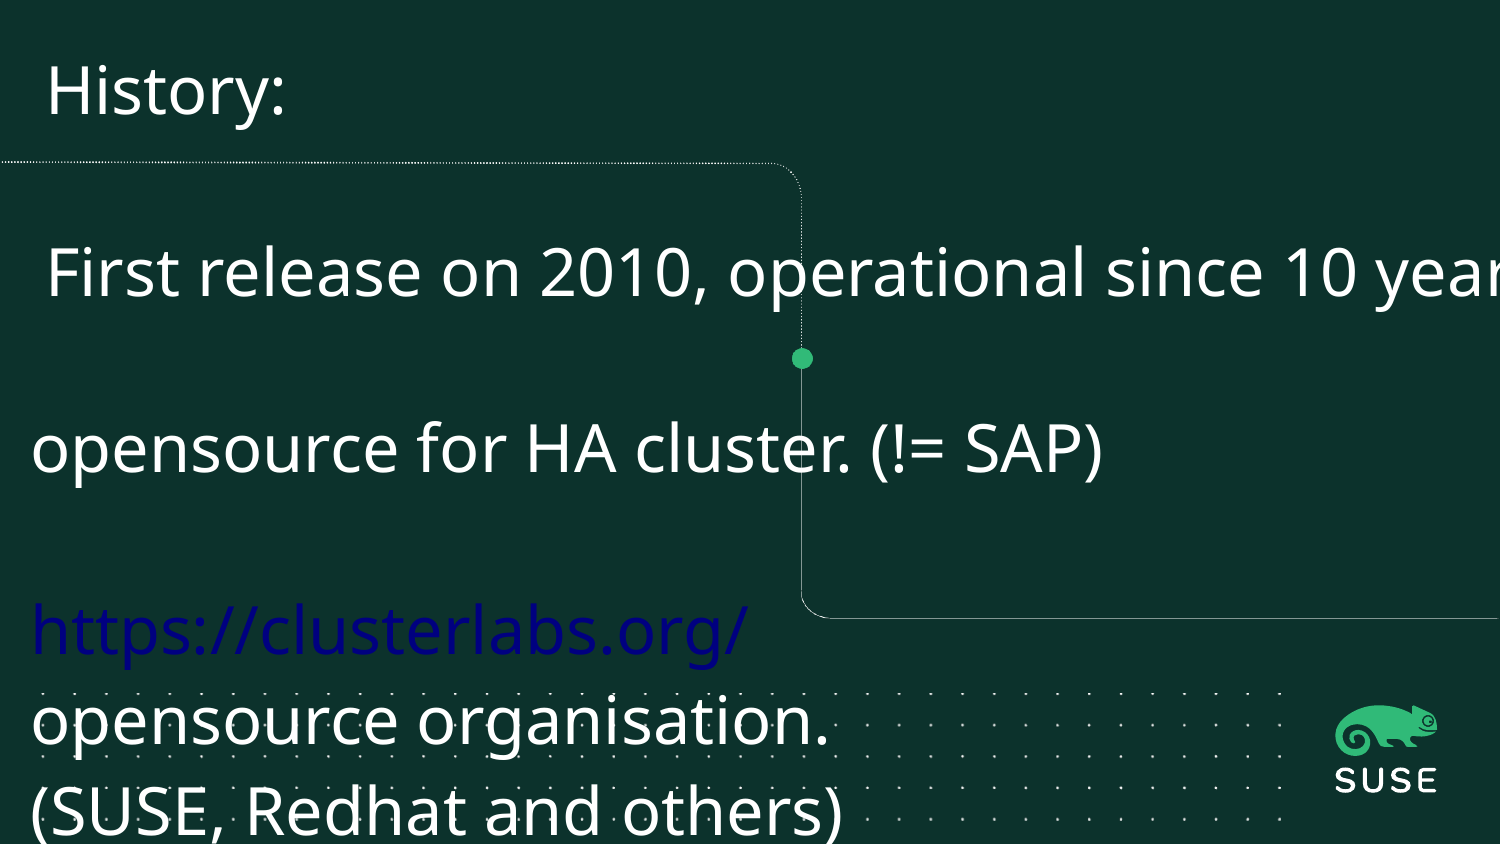

# History: First release on 2010, operational since 10 years.
opensource for HA cluster. (!= SAP)
https://clusterlabs.org/
opensource organisation.
(SUSE, Redhat and others)